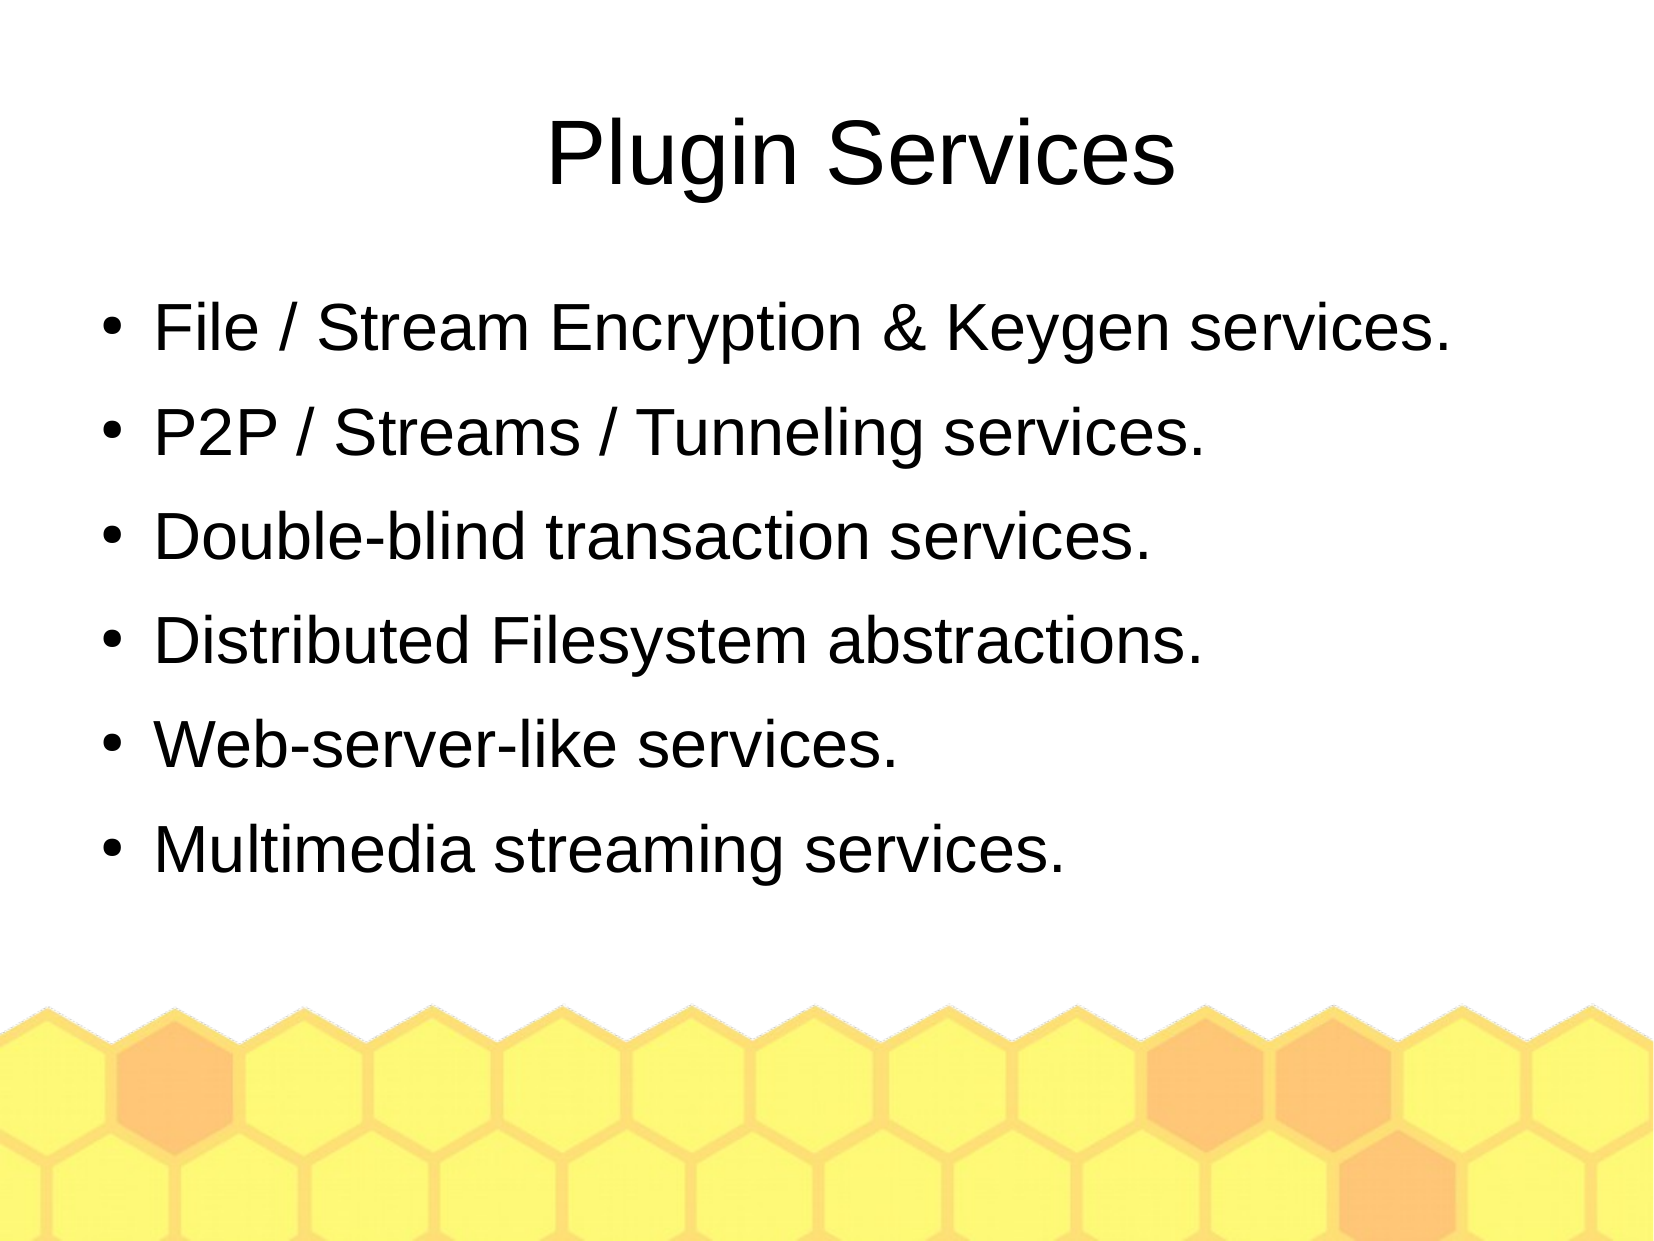

# Plugin Services
File / Stream Encryption & Keygen services.
P2P / Streams / Tunneling services.
Double-blind transaction services.
Distributed Filesystem abstractions.
Web-server-like services.
Multimedia streaming services.